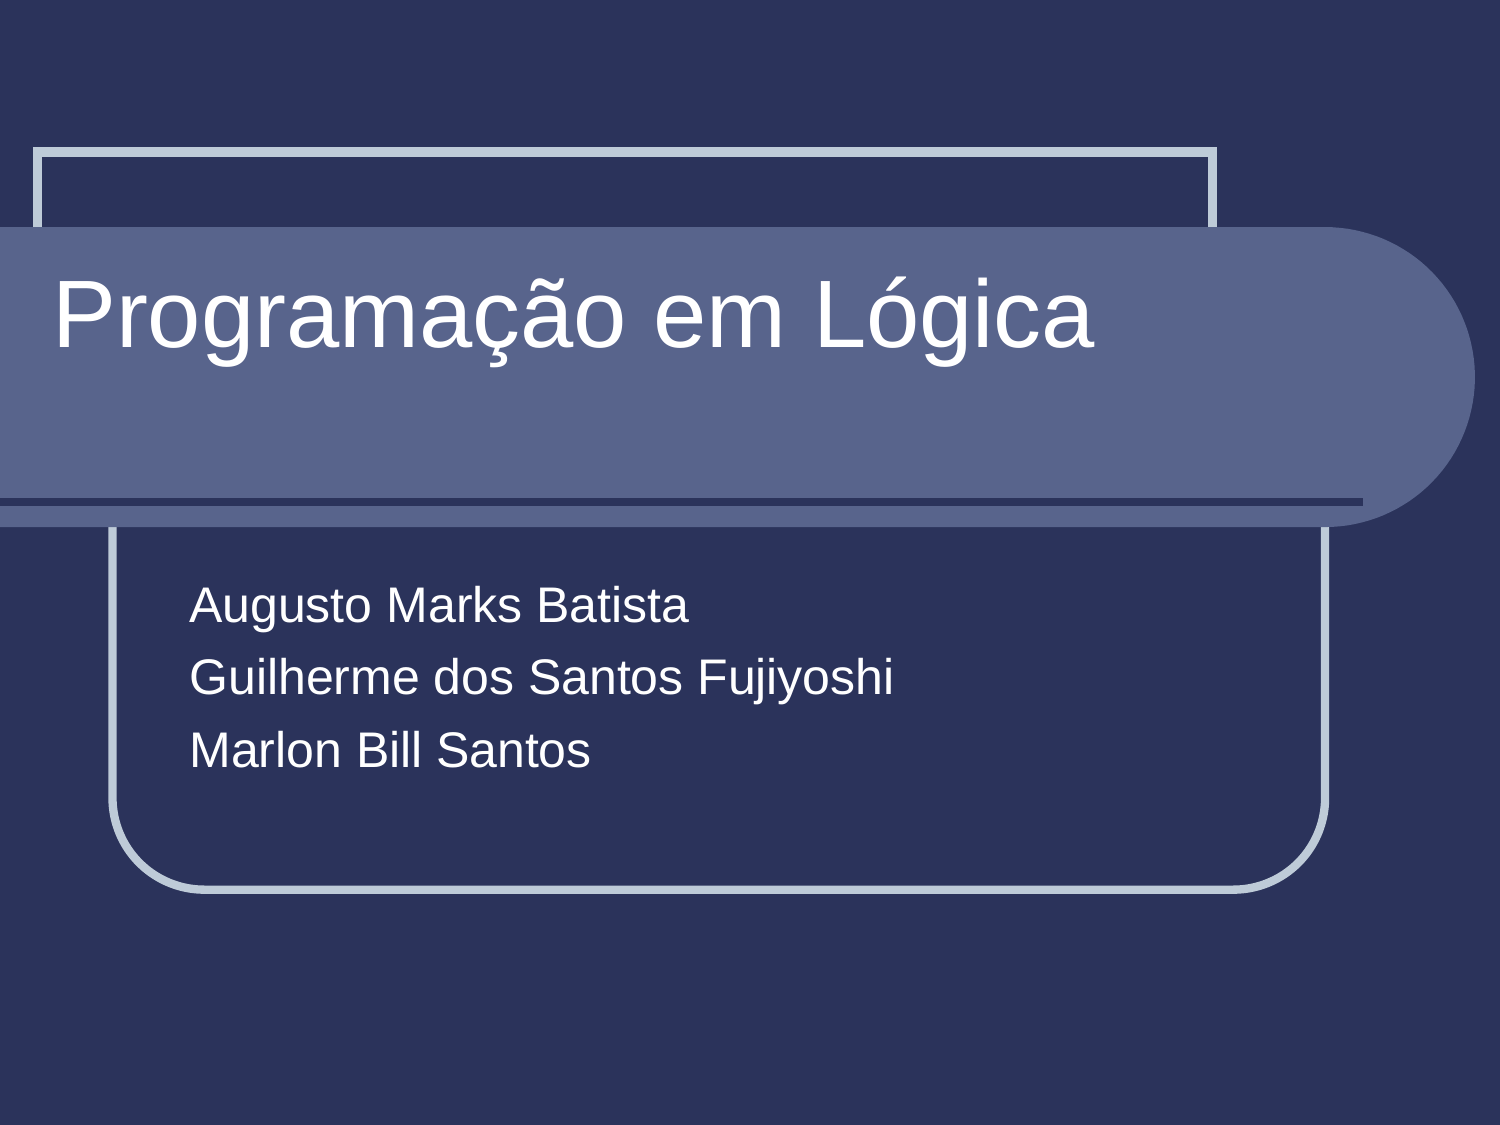

# Programação em Lógica
Augusto Marks Batista
Guilherme dos Santos Fujiyoshi
Marlon Bill Santos